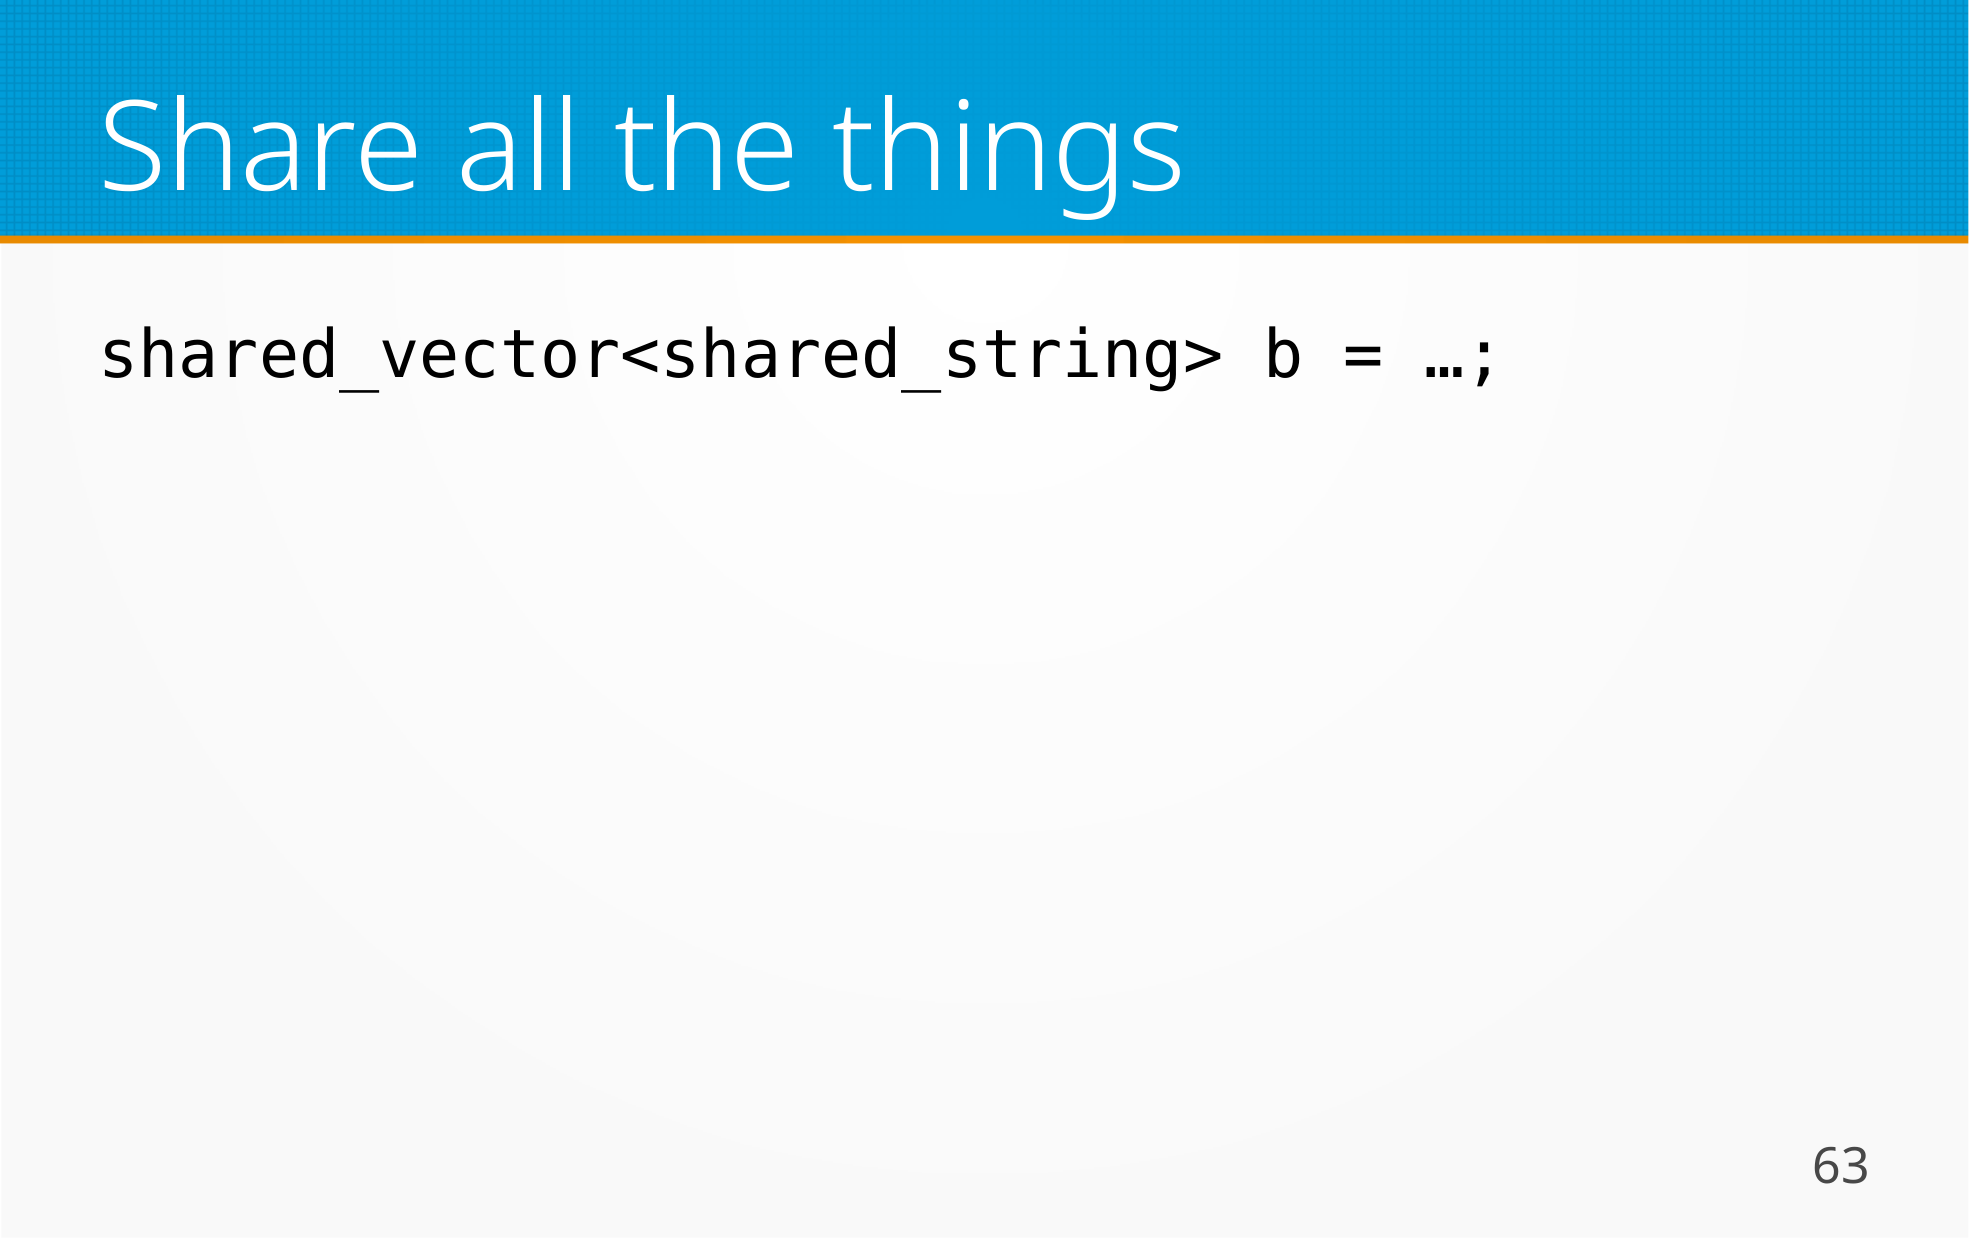

# Share all the things
shared_vector<shared_string> b = …;
63